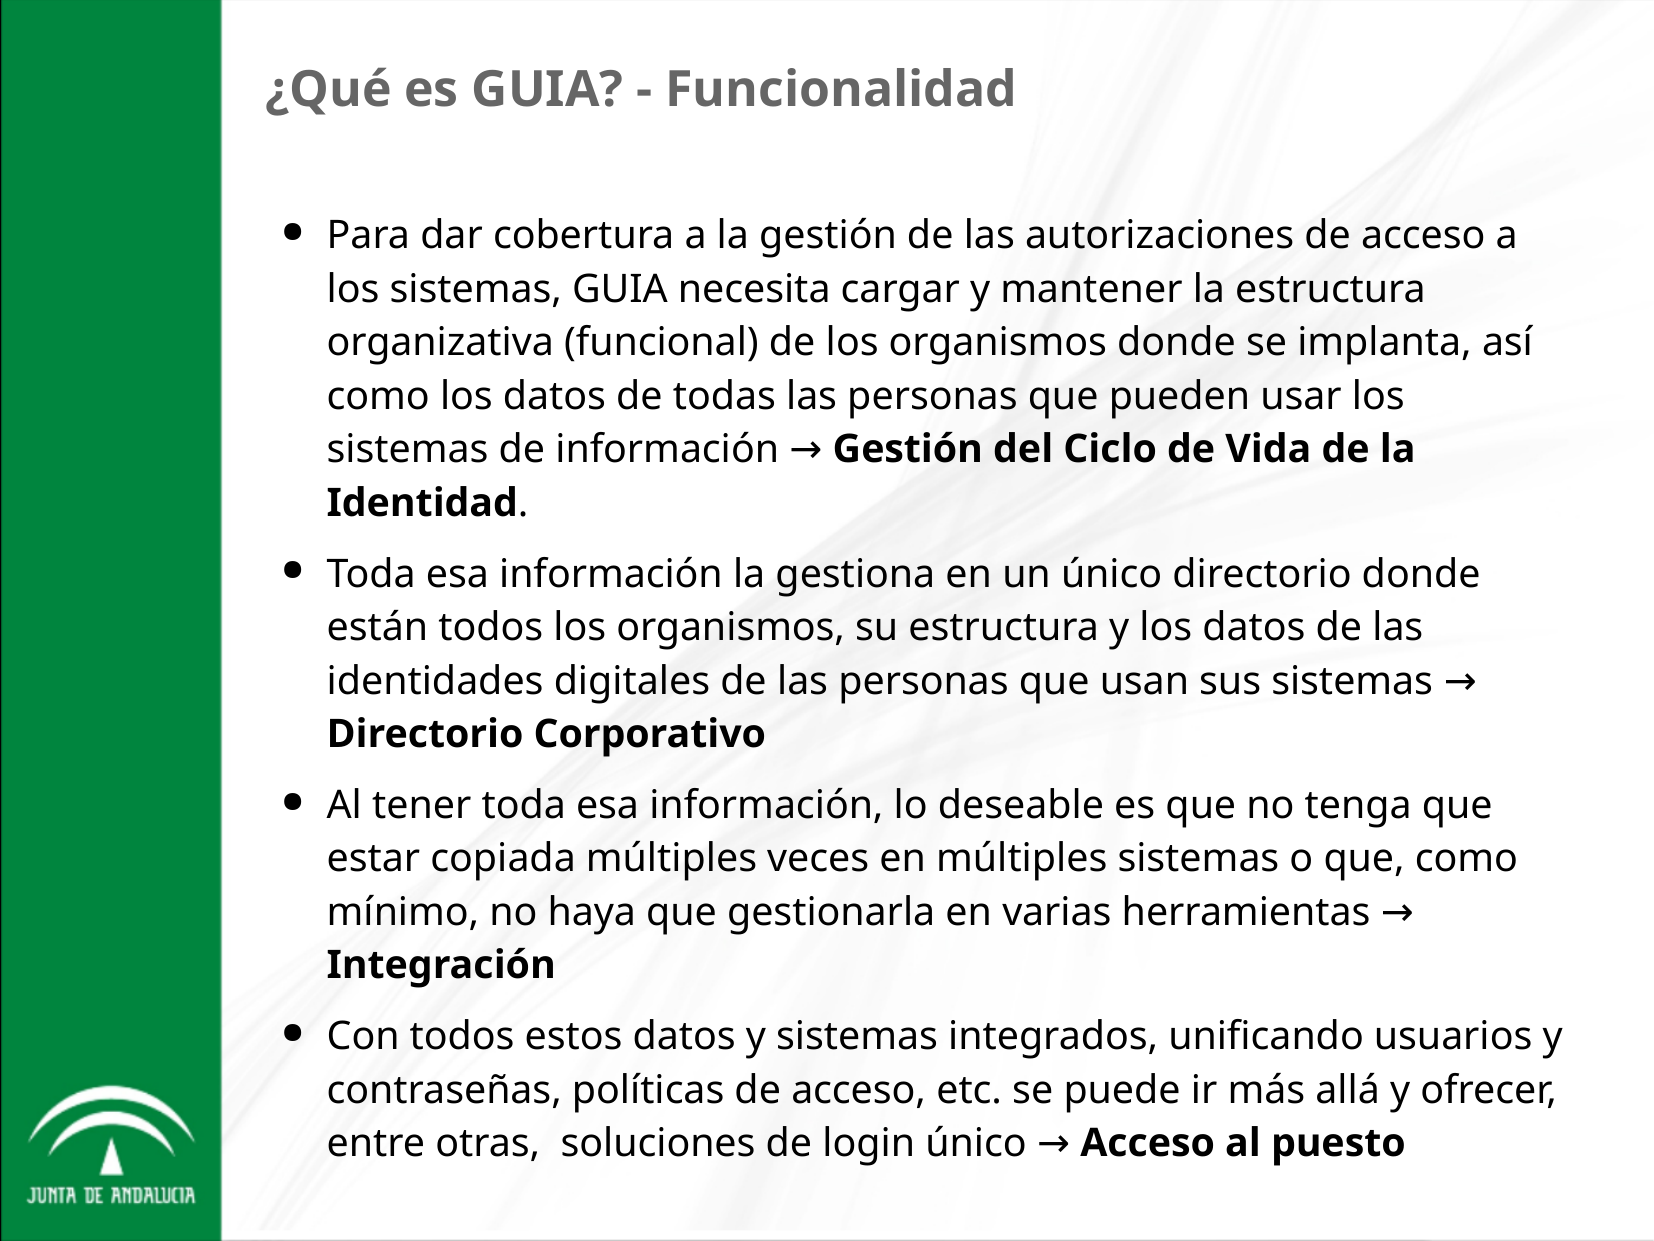

# ¿Qué es GUIA? - Funcionalidad
Para dar cobertura a la gestión de las autorizaciones de acceso a los sistemas, GUIA necesita cargar y mantener la estructura organizativa (funcional) de los organismos donde se implanta, así como los datos de todas las personas que pueden usar los sistemas de información → Gestión del Ciclo de Vida de la Identidad.
Toda esa información la gestiona en un único directorio donde están todos los organismos, su estructura y los datos de las identidades digitales de las personas que usan sus sistemas → Directorio Corporativo
Al tener toda esa información, lo deseable es que no tenga que estar copiada múltiples veces en múltiples sistemas o que, como mínimo, no haya que gestionarla en varias herramientas → Integración
Con todos estos datos y sistemas integrados, unificando usuarios y contraseñas, políticas de acceso, etc. se puede ir más allá y ofrecer, entre otras, soluciones de login único → Acceso al puesto